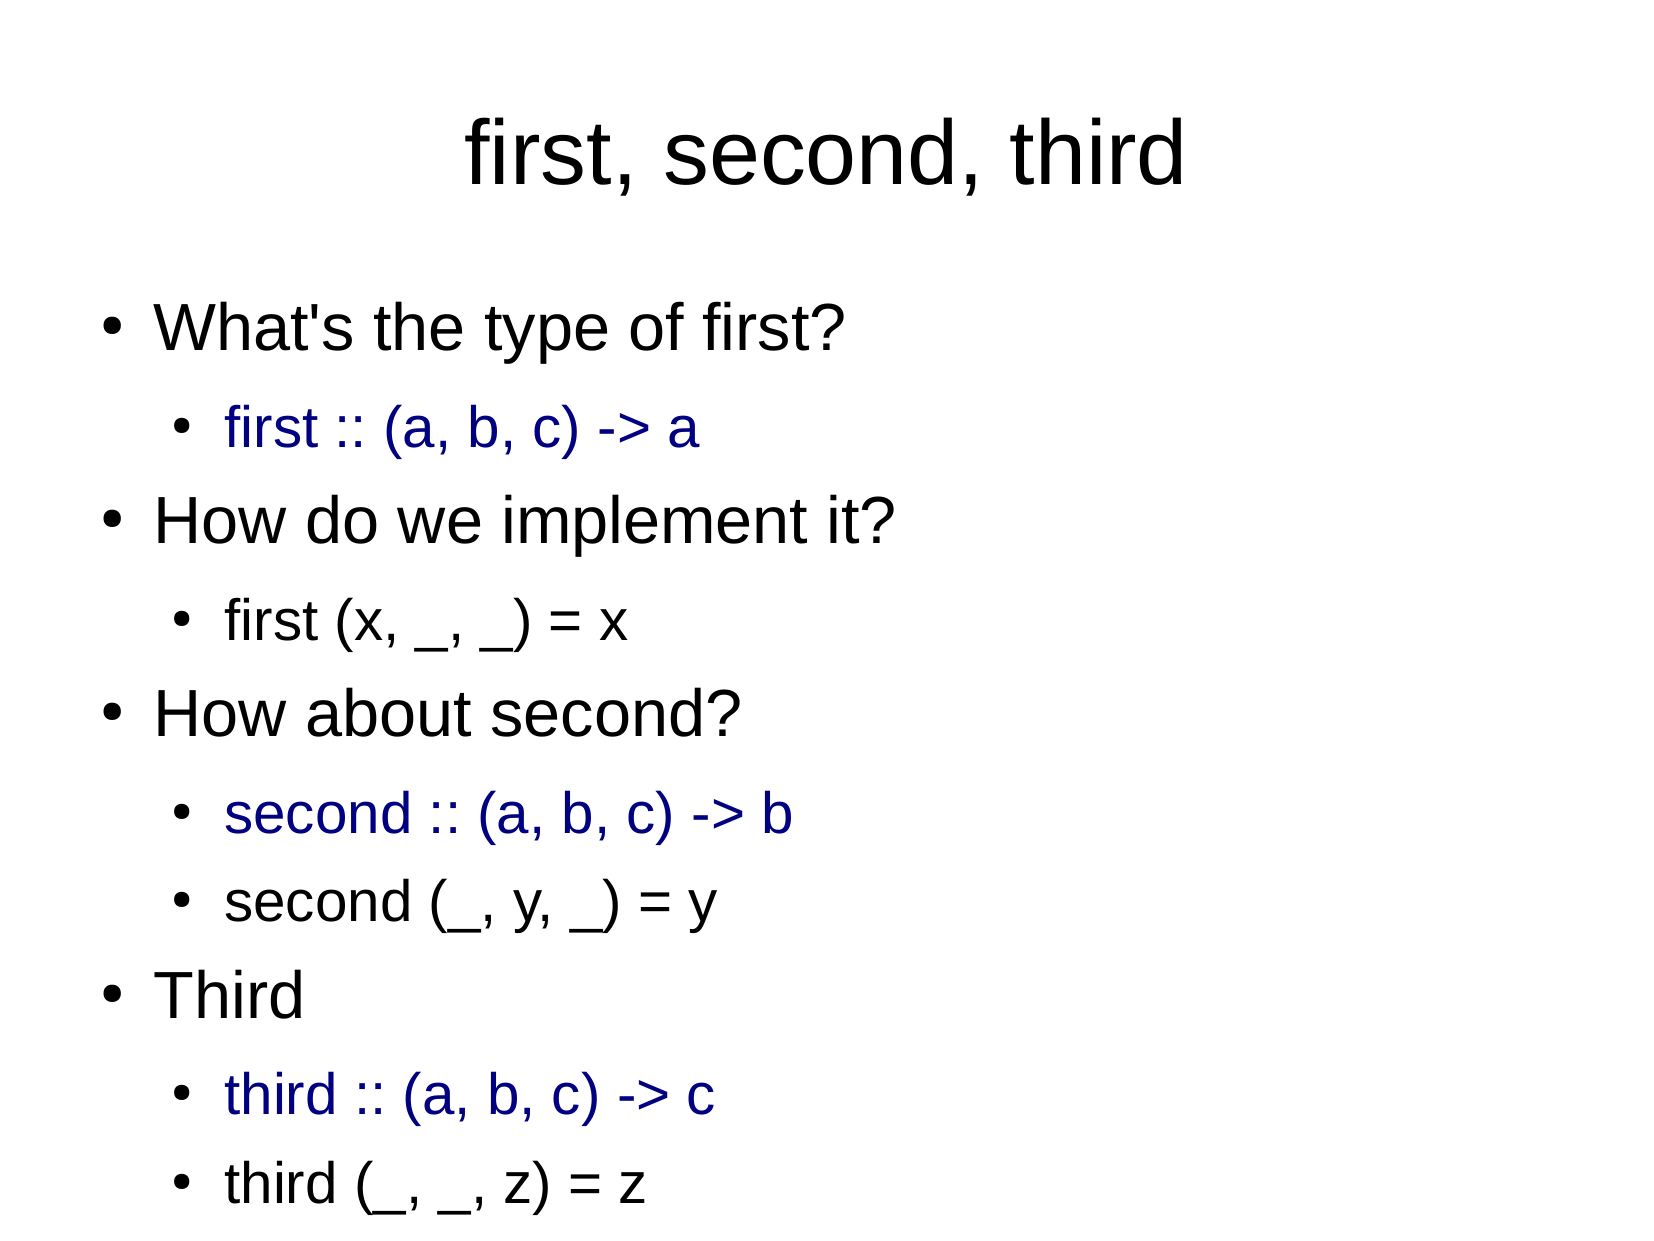

# first, second, third
What's the type of first?
first :: (a, b, c) -> a
How do we implement it?
first (x, _, _) = x
How about second?
second :: (a, b, c) -> b
second (_, y, _) = y
Third
third :: (a, b, c) -> c
third (_, _, z) = z